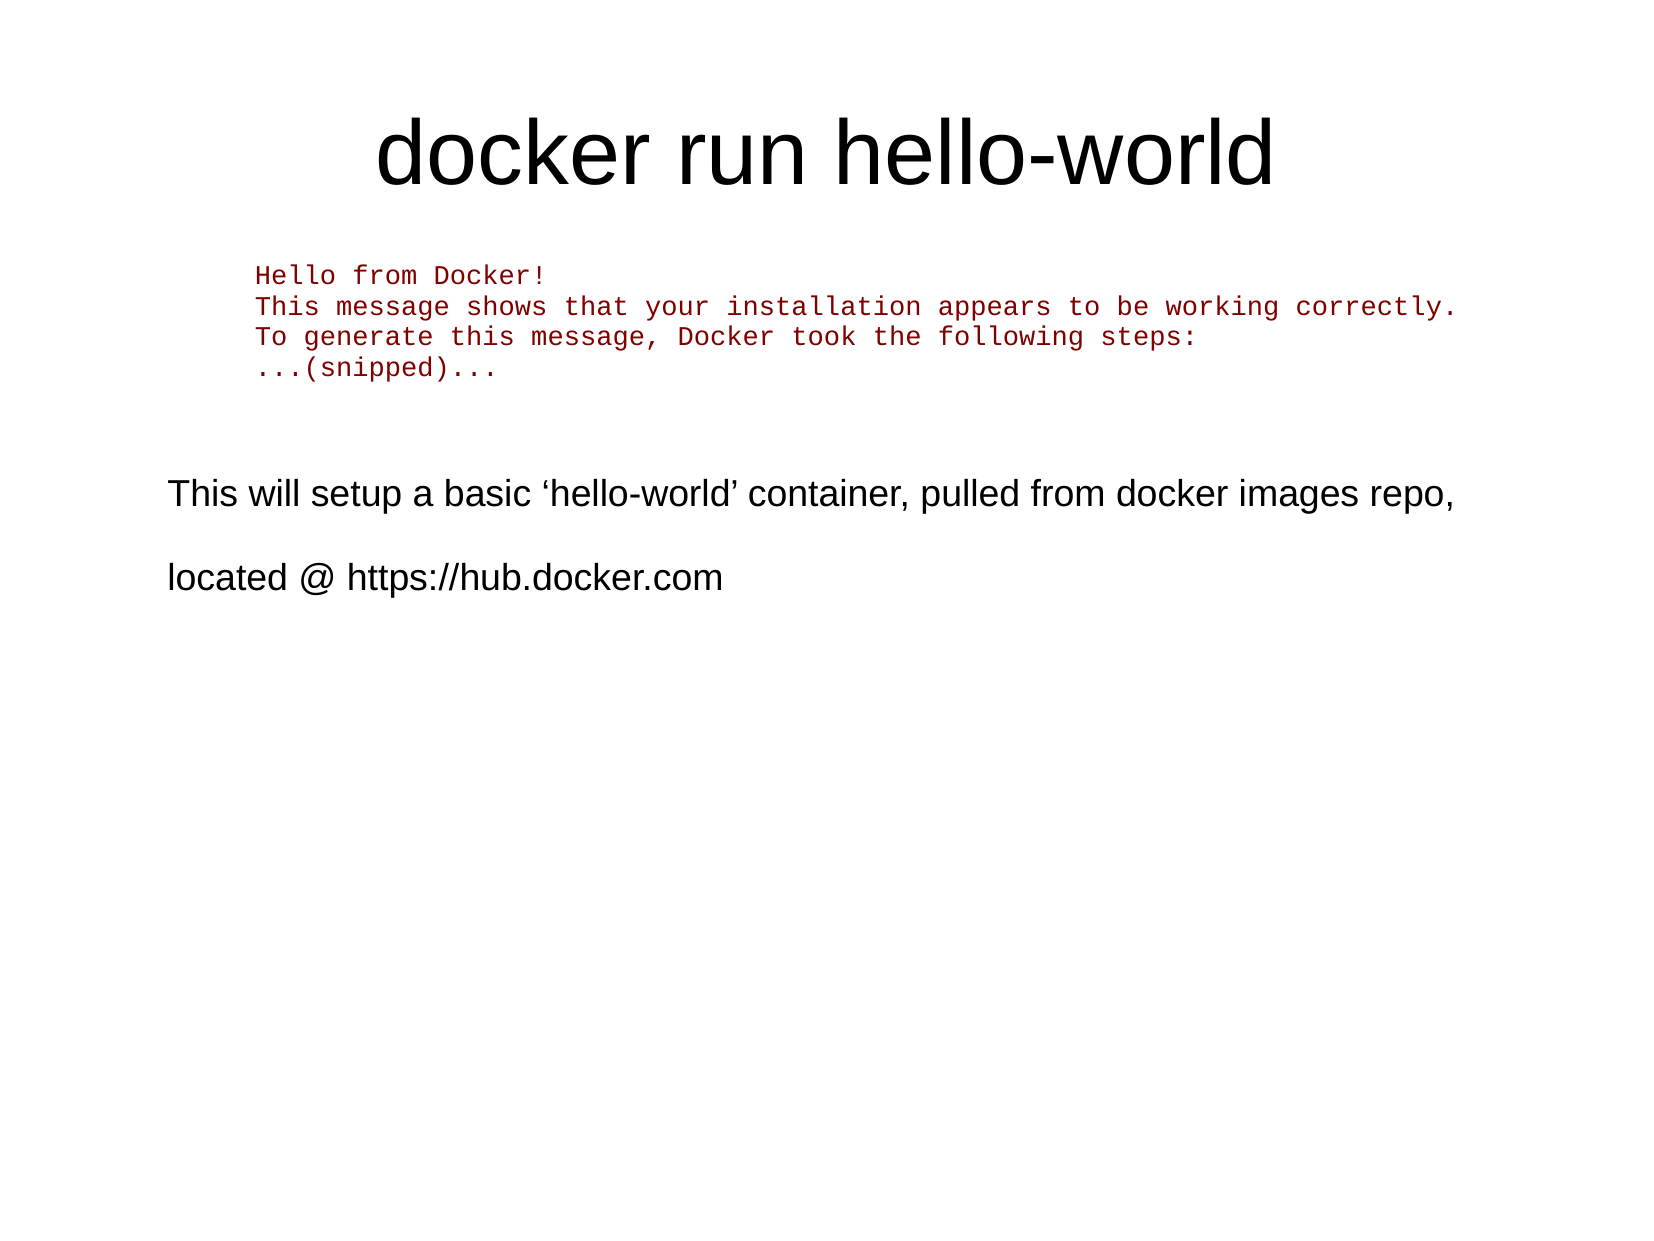

# docker run hello-world
Hello from Docker!
This message shows that your installation appears to be working correctly.
To generate this message, Docker took the following steps:
...(snipped)...
This will setup a basic ‘hello-world’ container, pulled from docker images repo,
located @ https://hub.docker.com